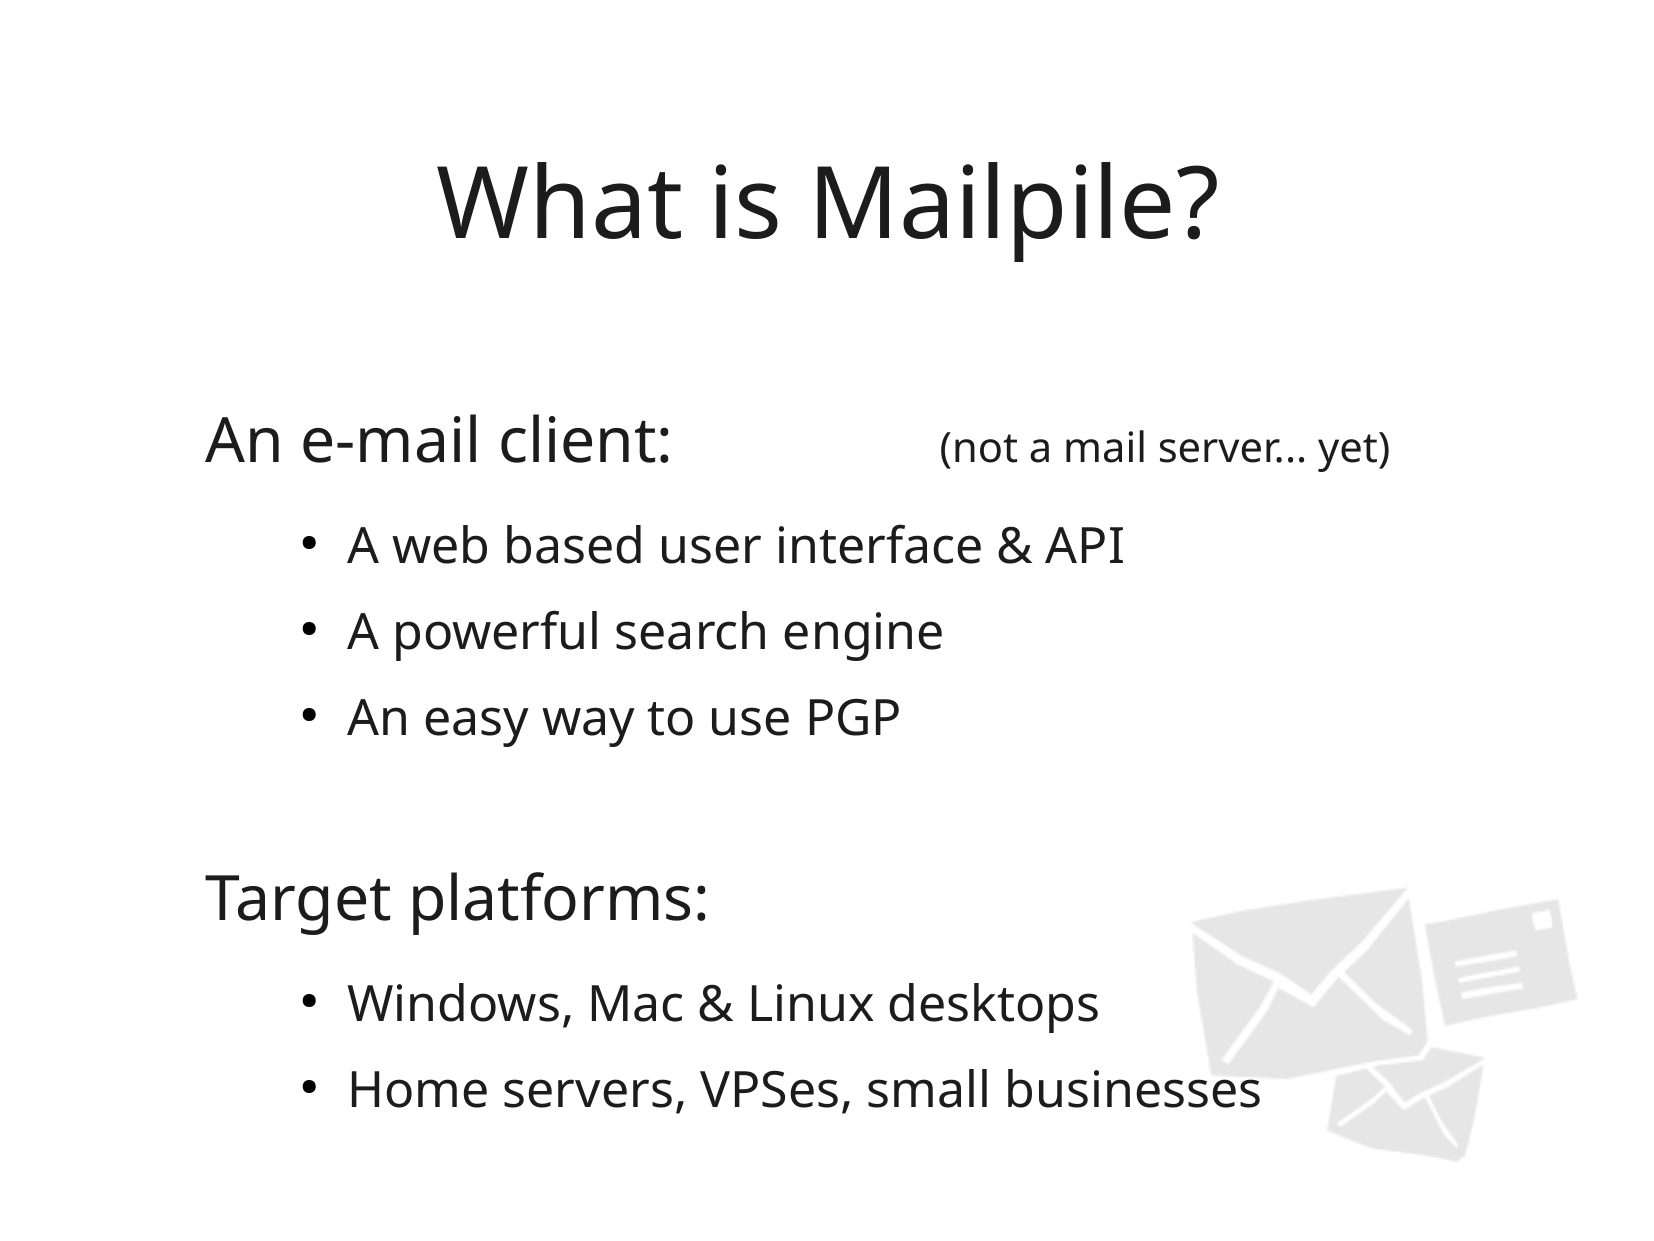

# What is Mailpile?
An e-mail client: (not a mail server... yet)
A web based user interface & API
A powerful search engine
An easy way to use PGP
Target platforms:
Windows, Mac & Linux desktops
Home servers, VPSes, small businesses